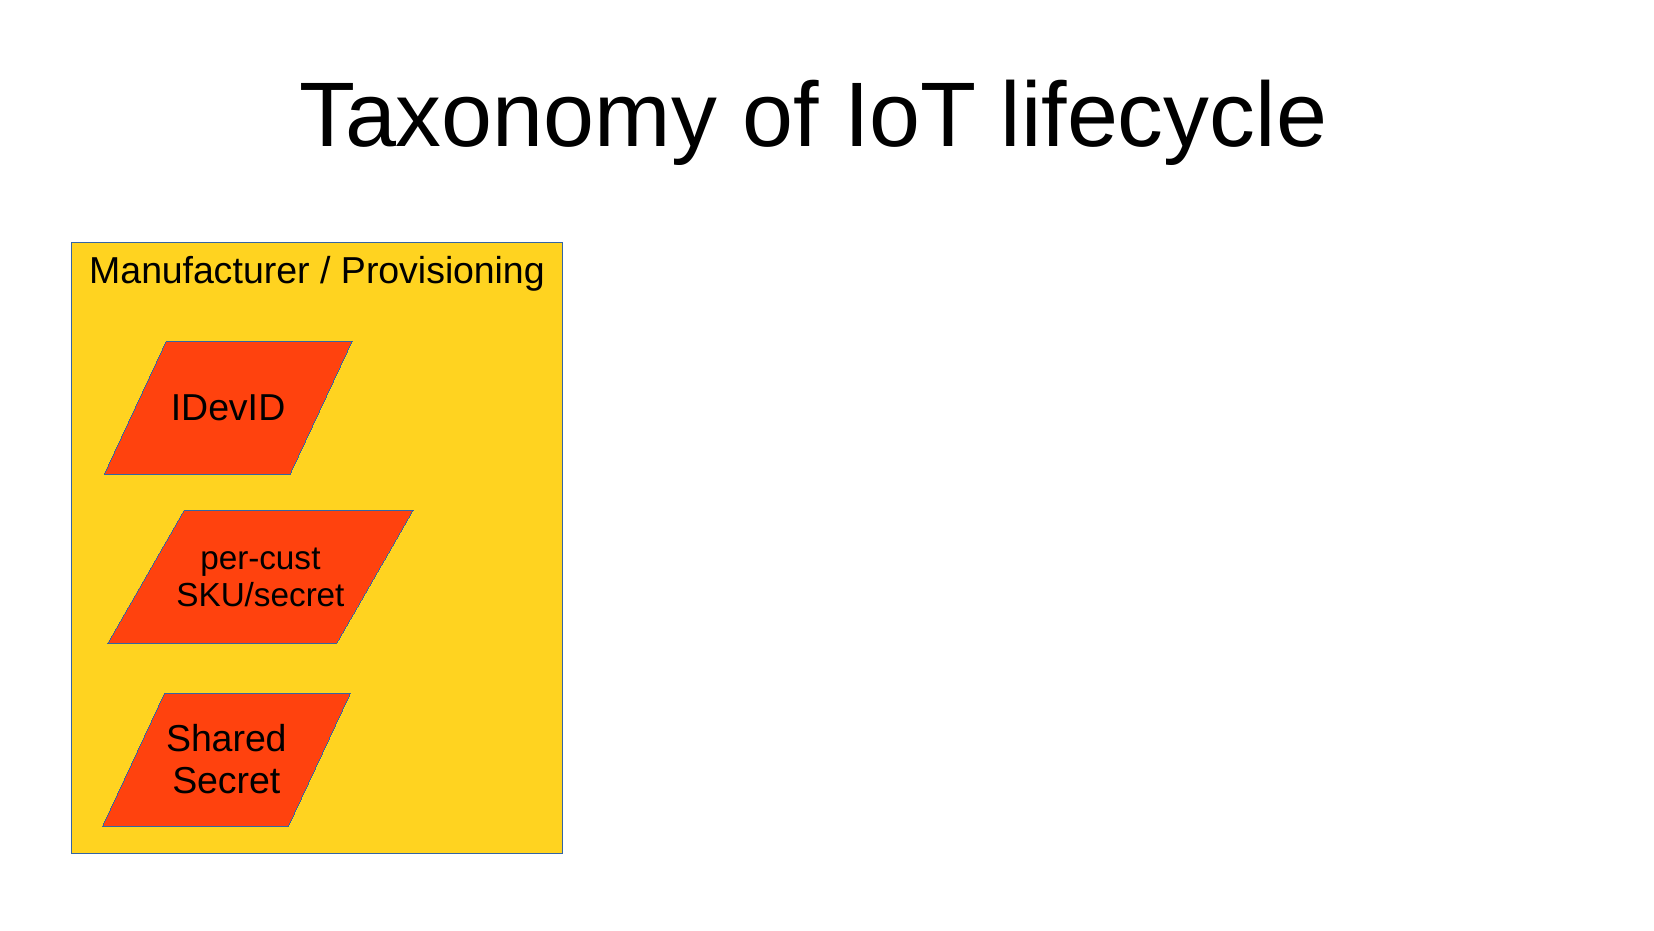

# Taxonomy of IoT lifecycle
Manufacturer / Provisioning
IDevID
per-cust
SKU/secret
Shared
Secret